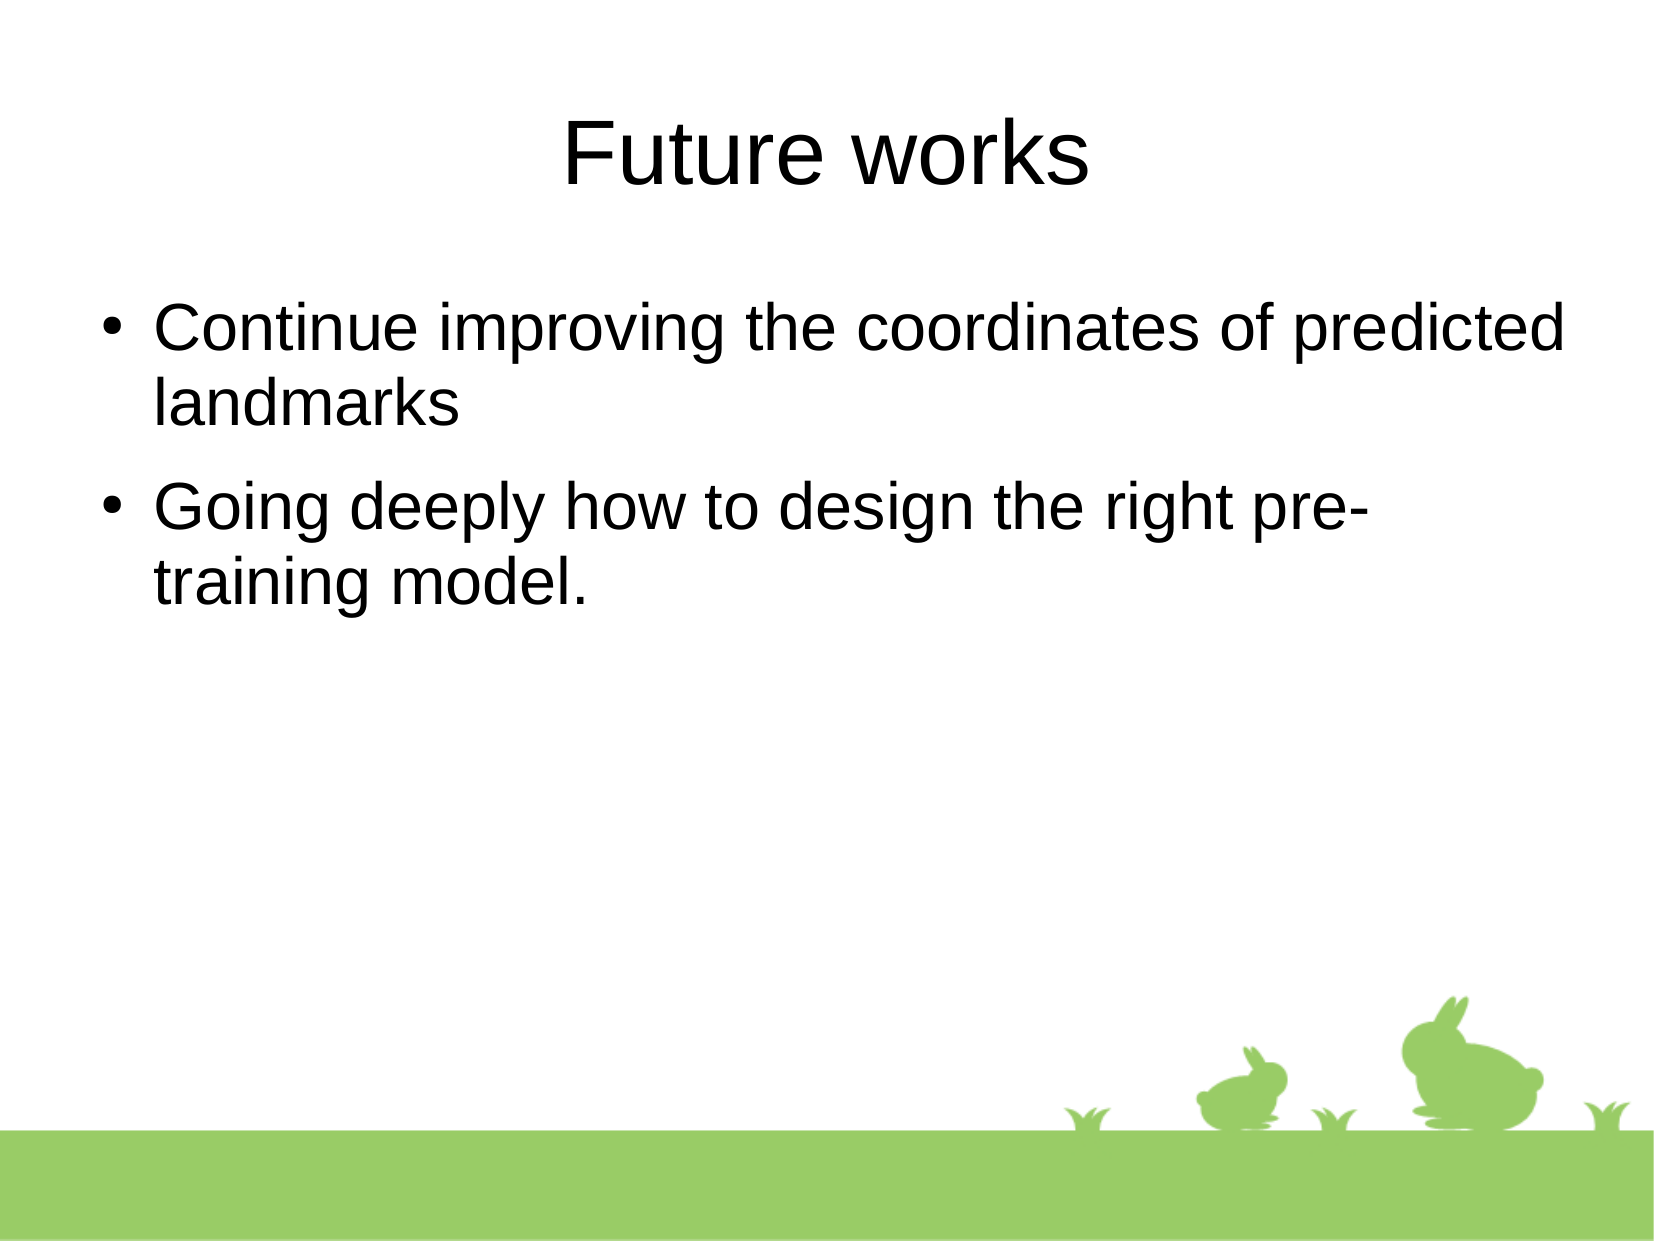

# Future works
Continue improving the coordinates of predicted landmarks
Going deeply how to design the right pre-training model.